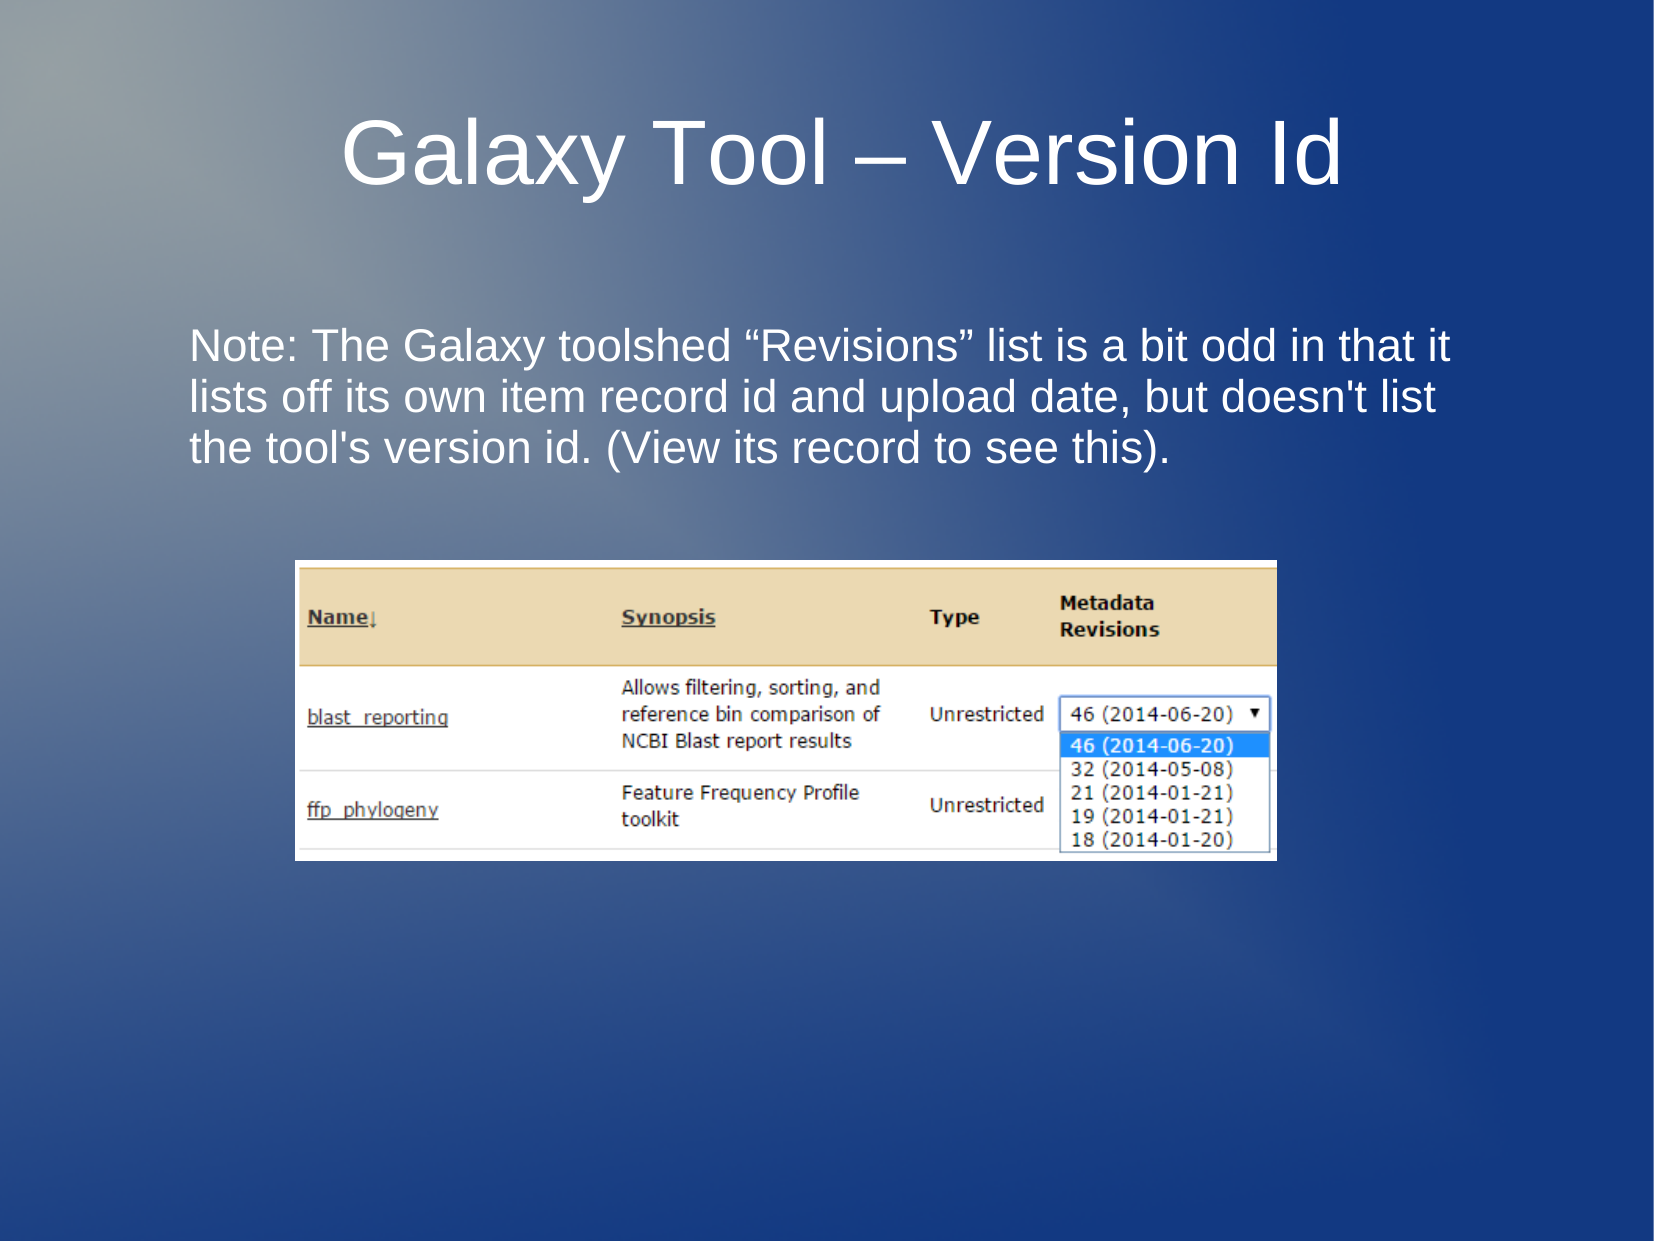

# Galaxy Tool – Version Id
Note: The Galaxy toolshed “Revisions” list is a bit odd in that it lists off its own item record id and upload date, but doesn't list the tool's version id. (View its record to see this).